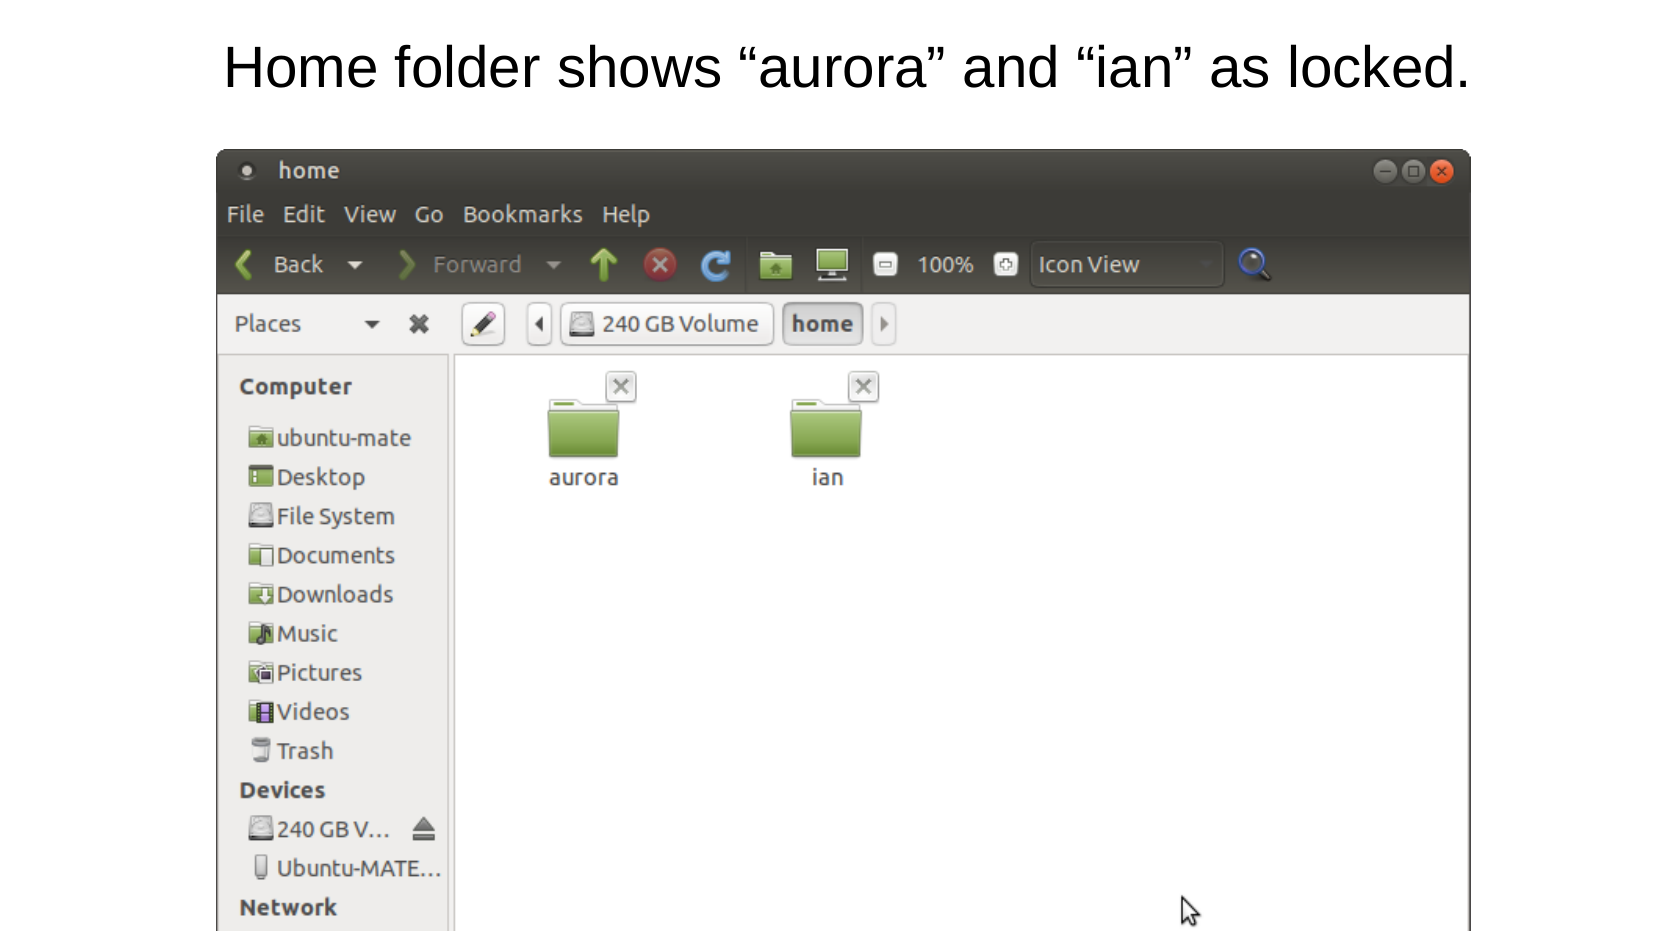

# Home folder shows “aurora” and “ian” as locked.